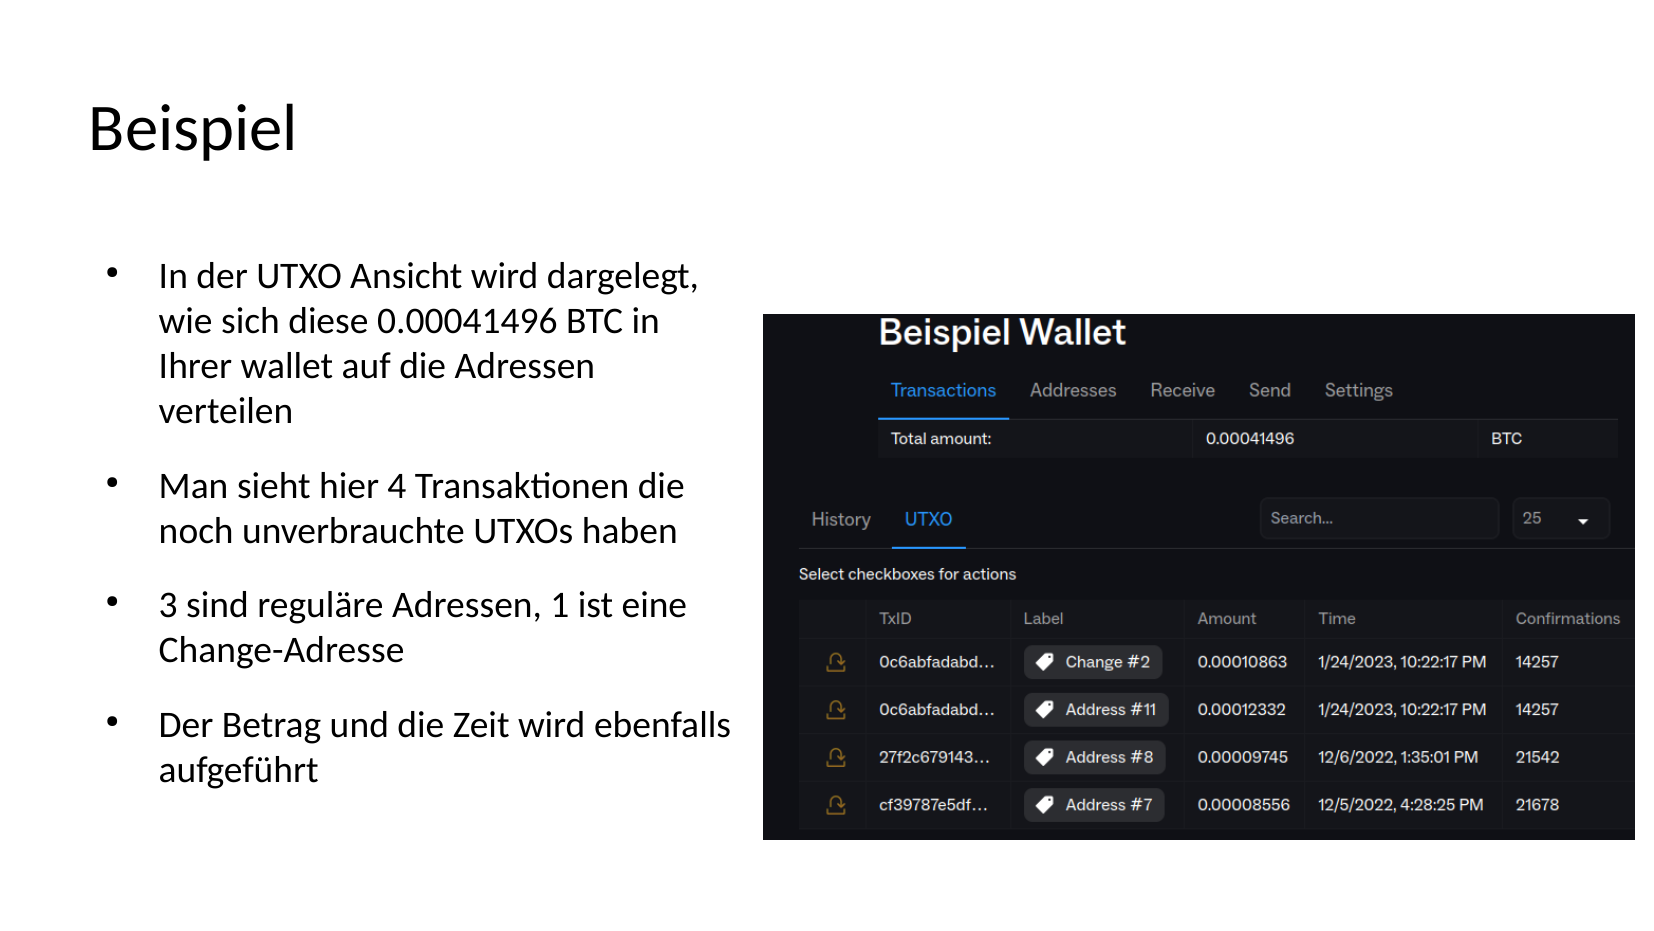

Beispiel
# In der UTXO Ansicht wird dargelegt, wie sich diese 0.00041496 BTC in Ihrer wallet auf die Adressen verteilen
Man sieht hier 4 Transaktionen die noch unverbrauchte UTXOs haben
3 sind reguläre Adressen, 1 ist eine Change-Adresse
Der Betrag und die Zeit wird ebenfalls aufgeführt